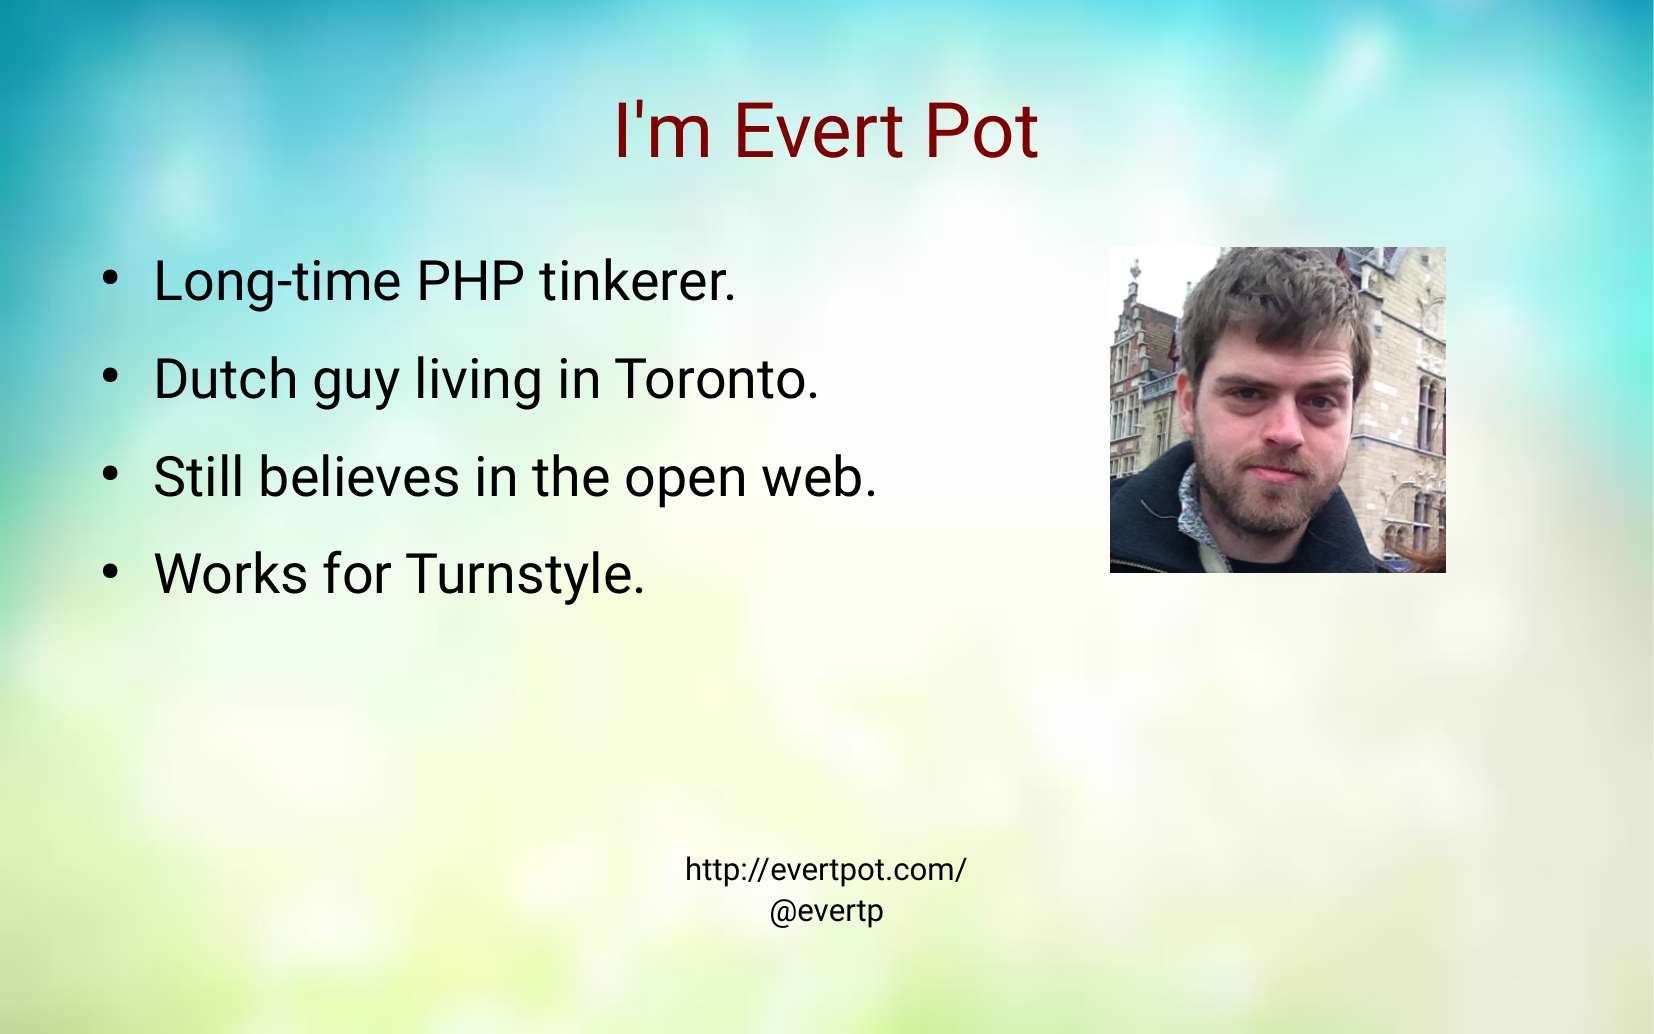

# I'm Evert Pot
Long-time PHP tinkerer.
Dutch guy living in Toronto.
Still believes in the open web.
Works for Turnstyle.
http://evertpot.com/
@evertp